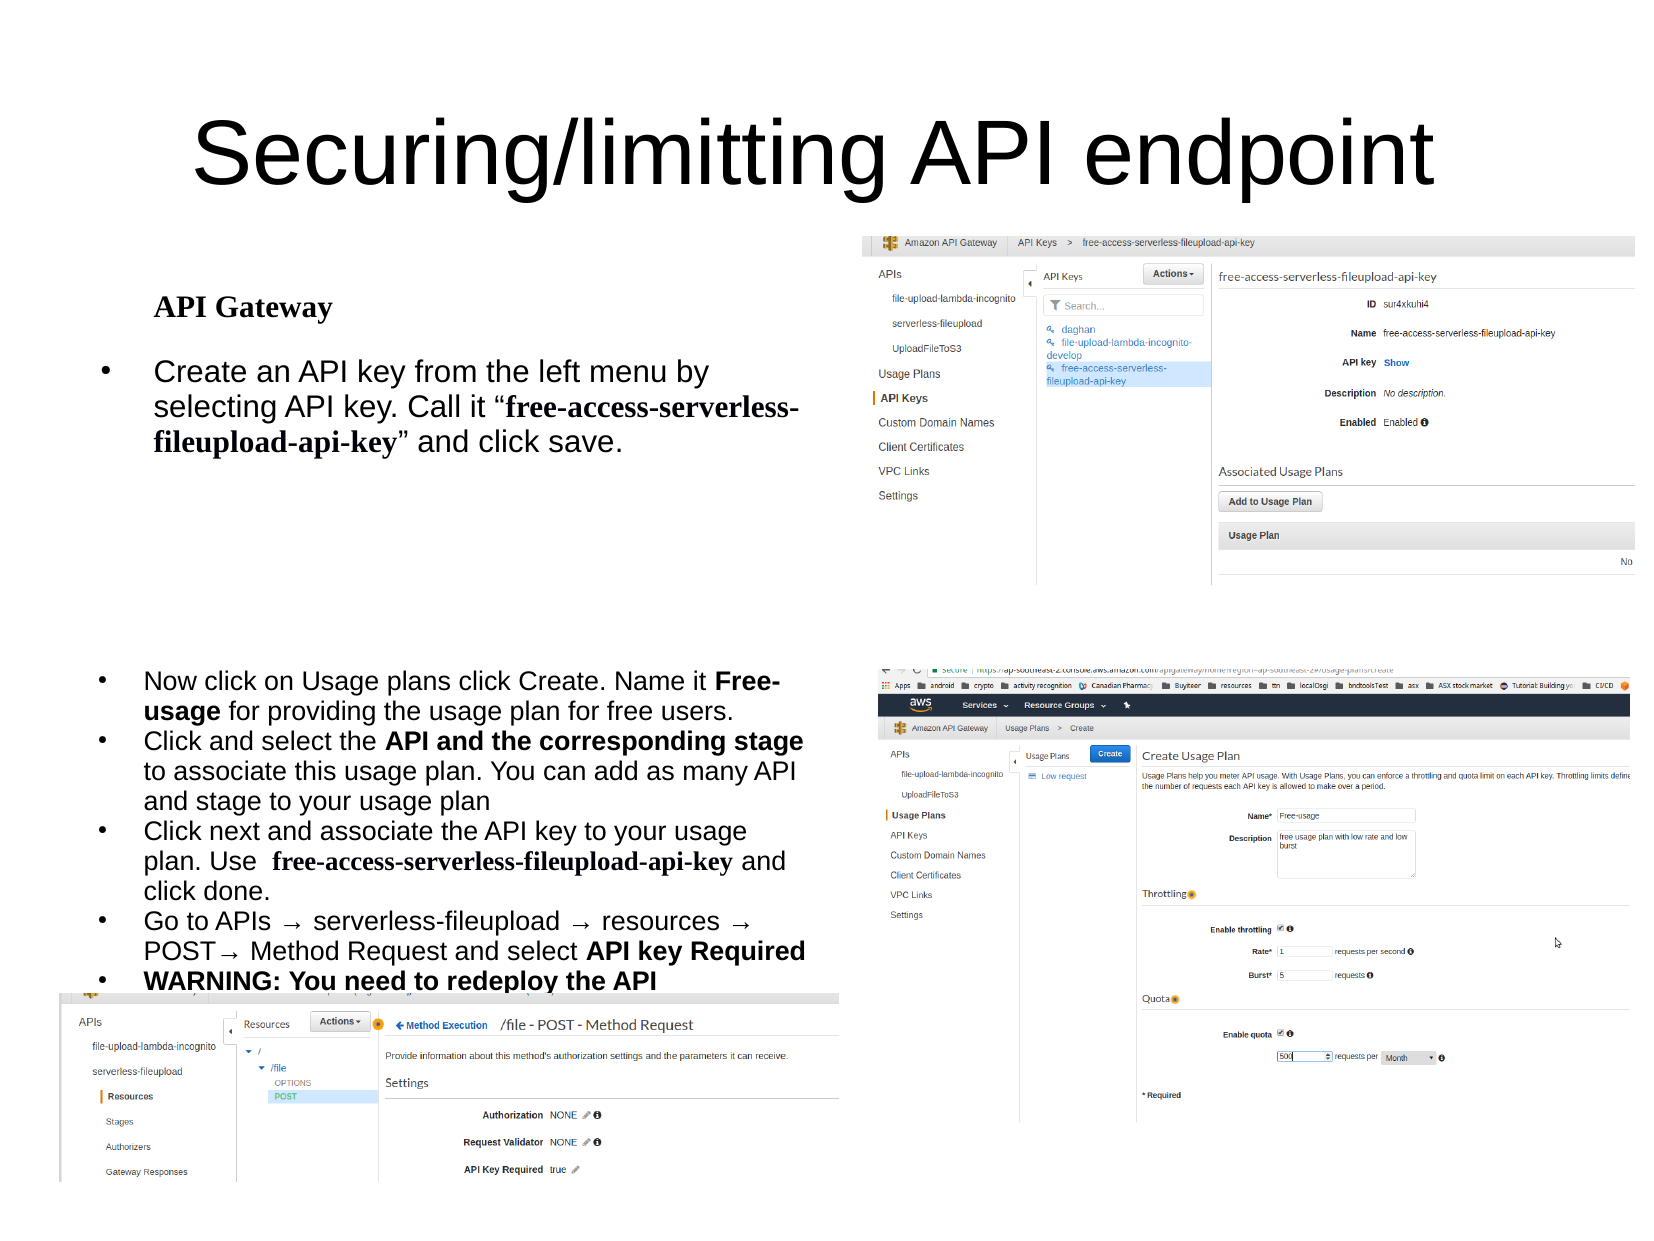

# Securing/limitting API endpoint
API Gateway
Create an API key from the left menu by selecting API key. Call it “free-access-serverless-fileupload-api-key” and click save.
Now click on Usage plans click Create. Name it Free-usage for providing the usage plan for free users.
Click and select the API and the corresponding stage to associate this usage plan. You can add as many API and stage to your usage plan
Click next and associate the API key to your usage plan. Use free-access-serverless-fileupload-api-key and click done.
Go to APIs → serverless-fileupload → resources → POST→ Method Request and select API key Required
WARNING: You need to redeploy the API